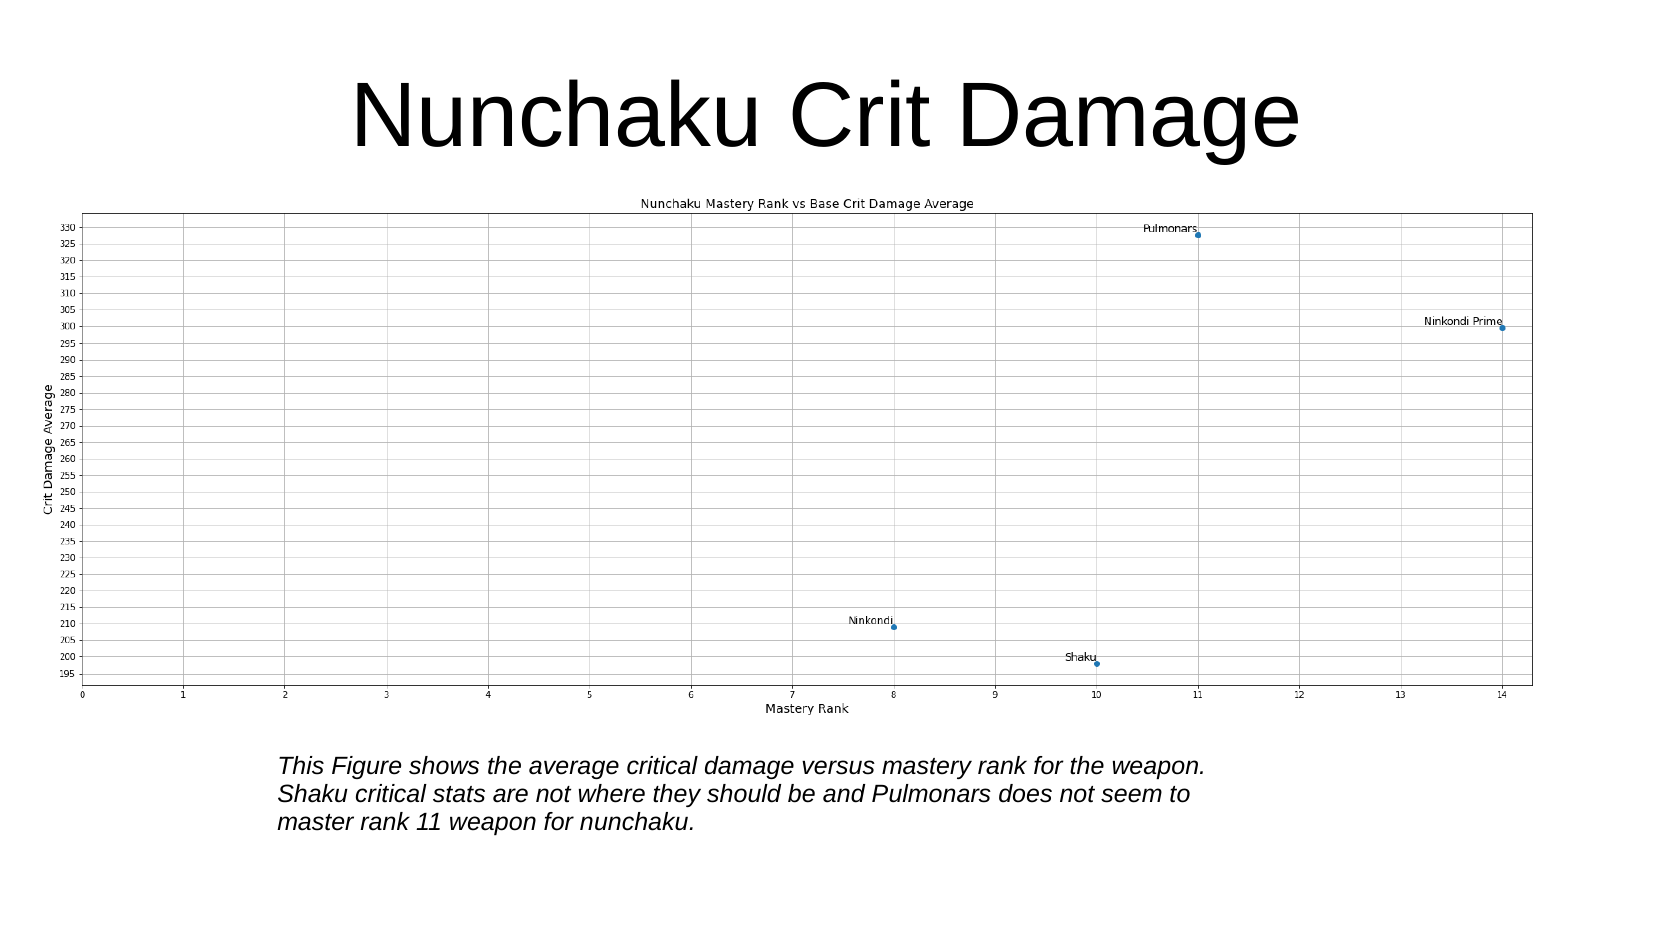

# Nunchaku Crit Damage
This Figure shows the average critical damage versus mastery rank for the weapon. Shaku critical stats are not where they should be and Pulmonars does not seem to master rank 11 weapon for nunchaku.